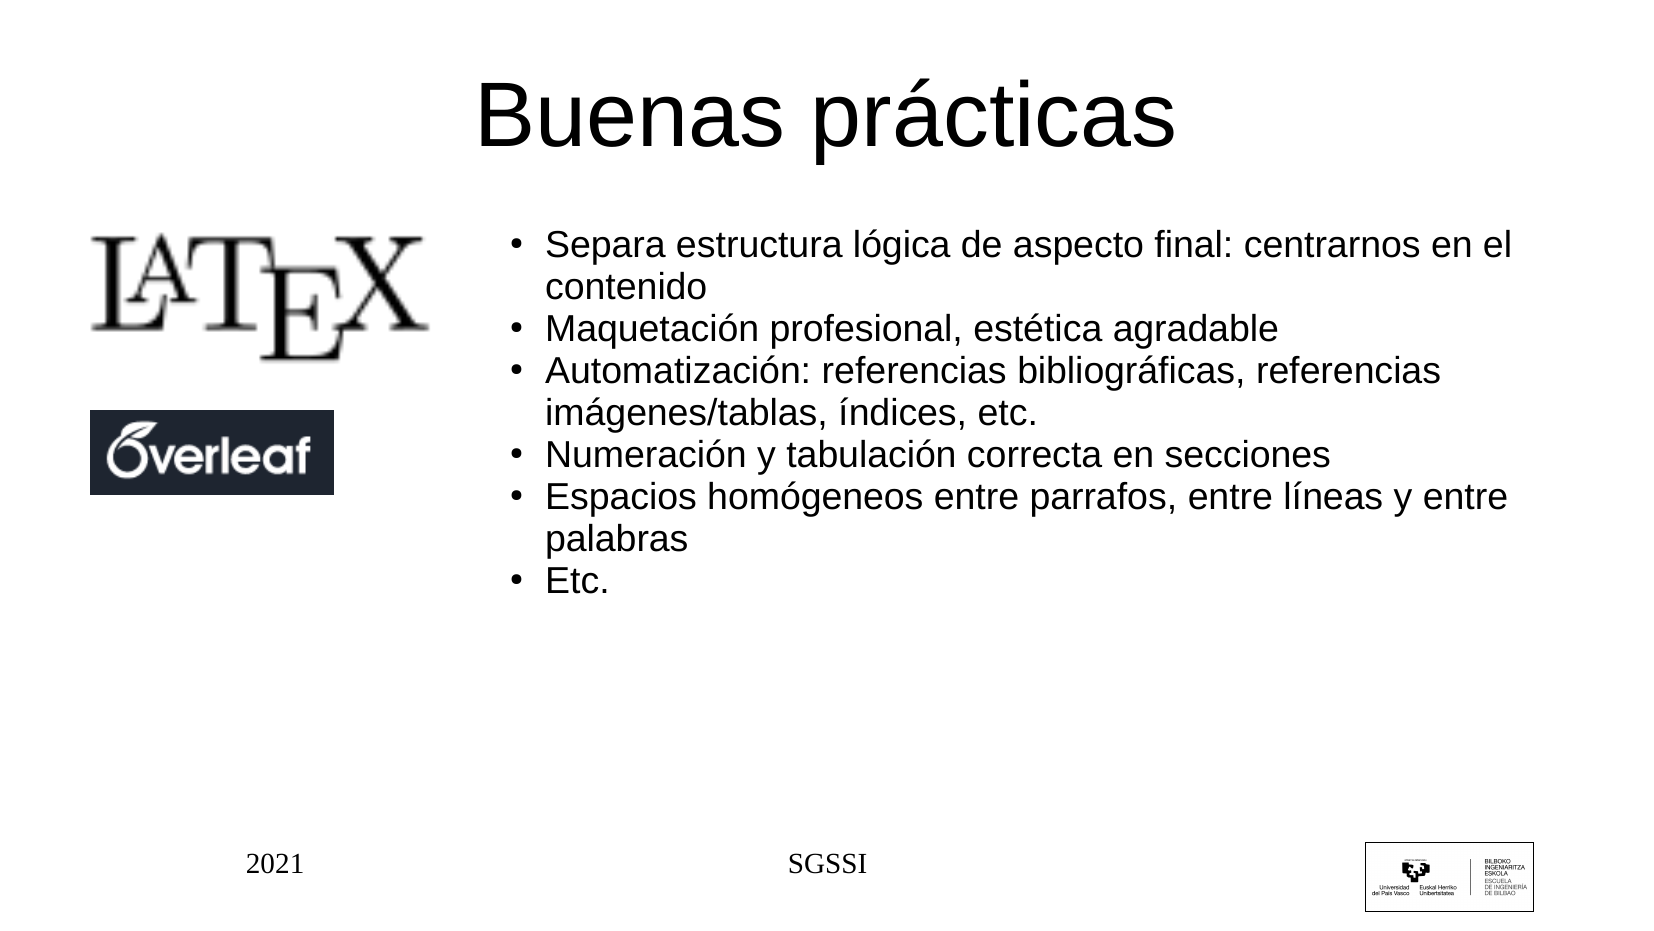

# Buenas prácticas
Separa estructura lógica de aspecto final: centrarnos en el contenido
Maquetación profesional, estética agradable
Automatización: referencias bibliográficas, referencias imágenes/tablas, índices, etc.
Numeración y tabulación correcta en secciones
Espacios homógeneos entre parrafos, entre líneas y entre palabras
Etc.